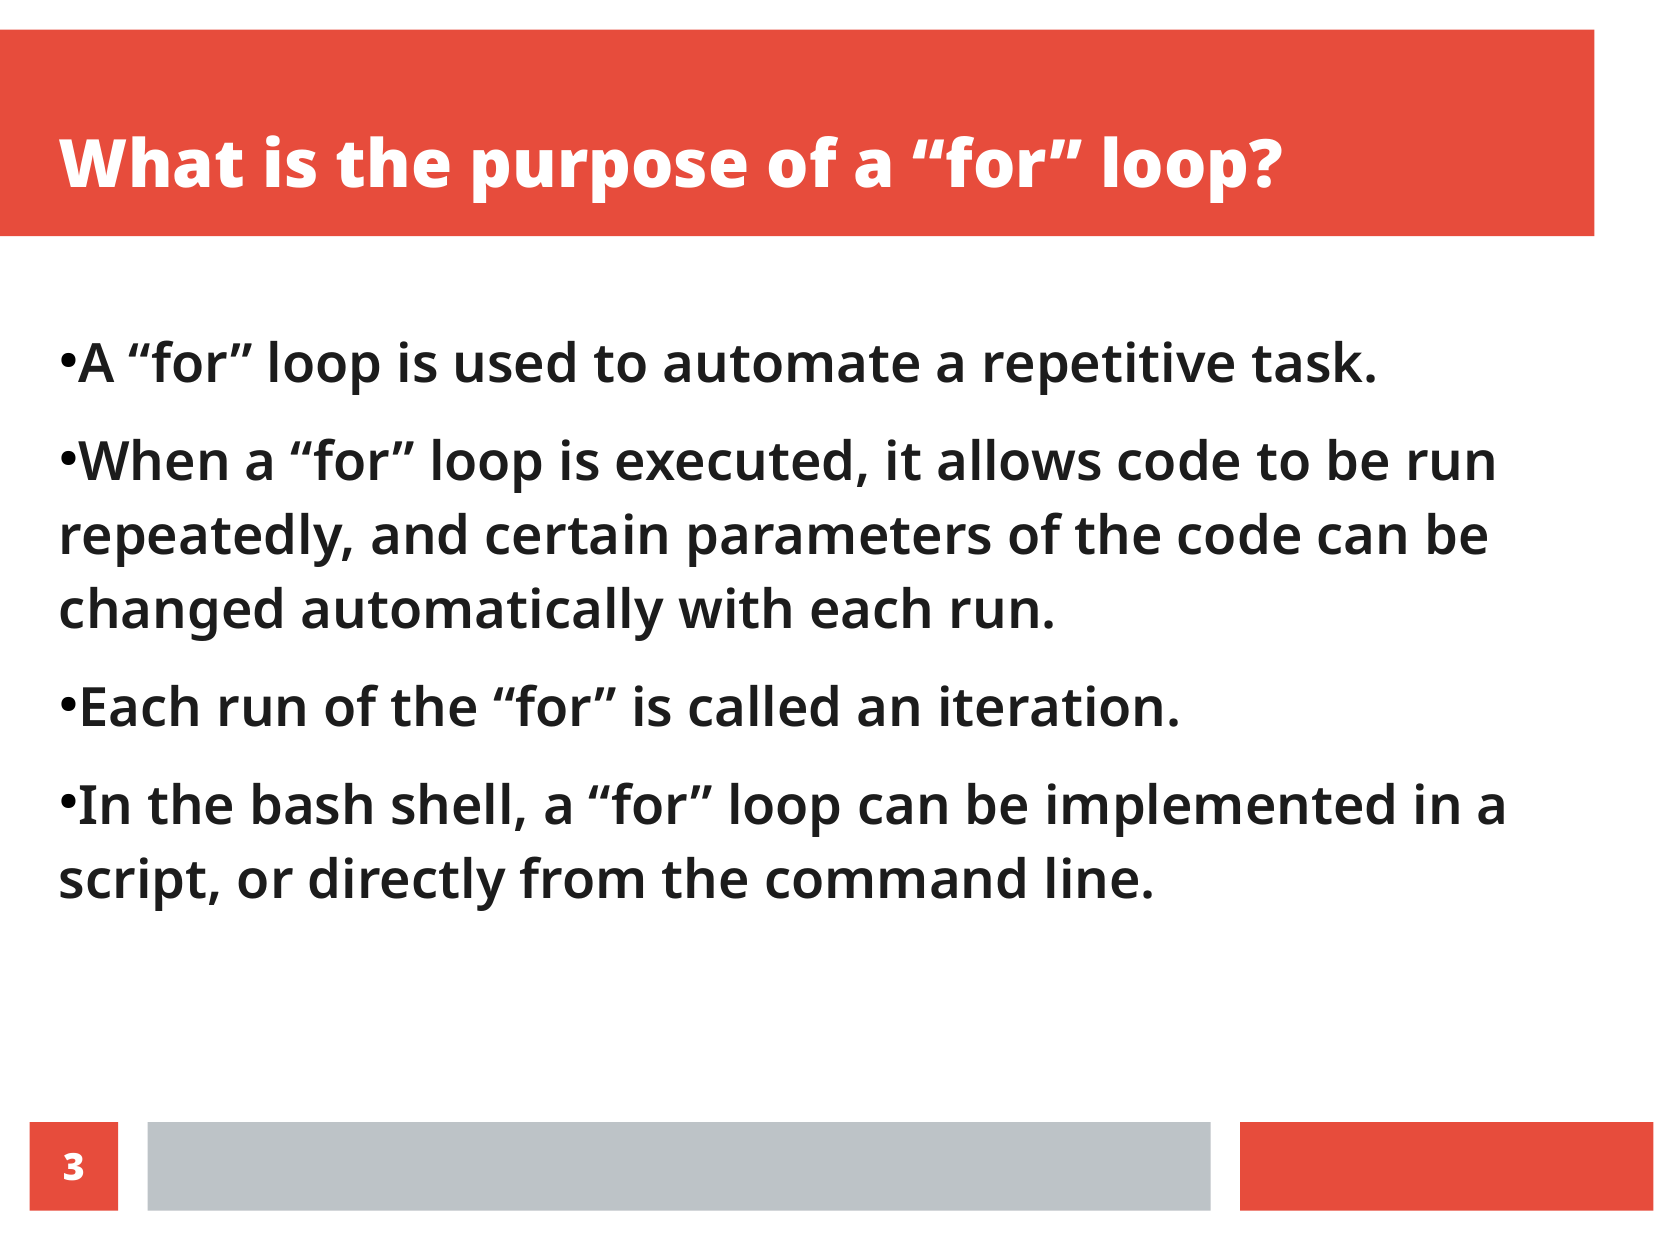

# What is the purpose of a “for” loop?
A “for” loop is used to automate a repetitive task.
When a “for” loop is executed, it allows code to be run repeatedly, and certain parameters of the code can be changed automatically with each run.
Each run of the “for” is called an iteration.
In the bash shell, a “for” loop can be implemented in a script, or directly from the command line.
3